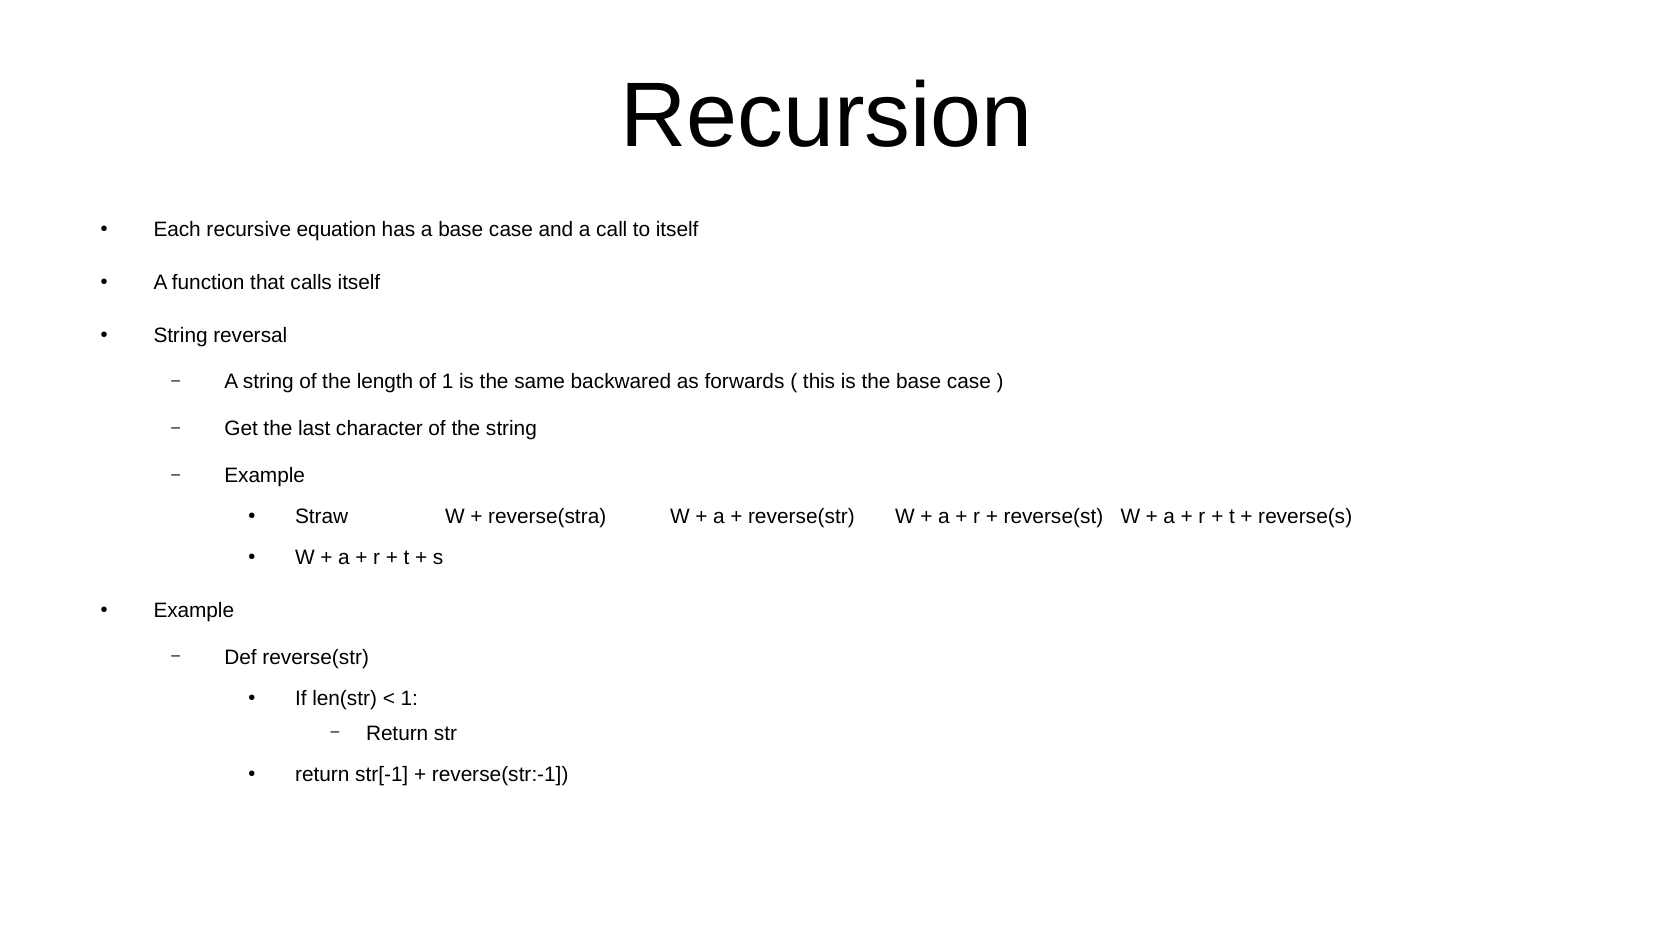

# Recursion
Each recursive equation has a base case and a call to itself
A function that calls itself
String reversal
A string of the length of 1 is the same backwared as forwards ( this is the base case )
Get the last character of the string
Example
Straw 		W + reverse(stra)	W + a + reverse(str) 	W + a + r + reverse(st) W + a + r + t + reverse(s)
W + a + r + t + s
Example
Def reverse(str)
If len(str) < 1:
Return str
return str[-1] + reverse(str:-1])